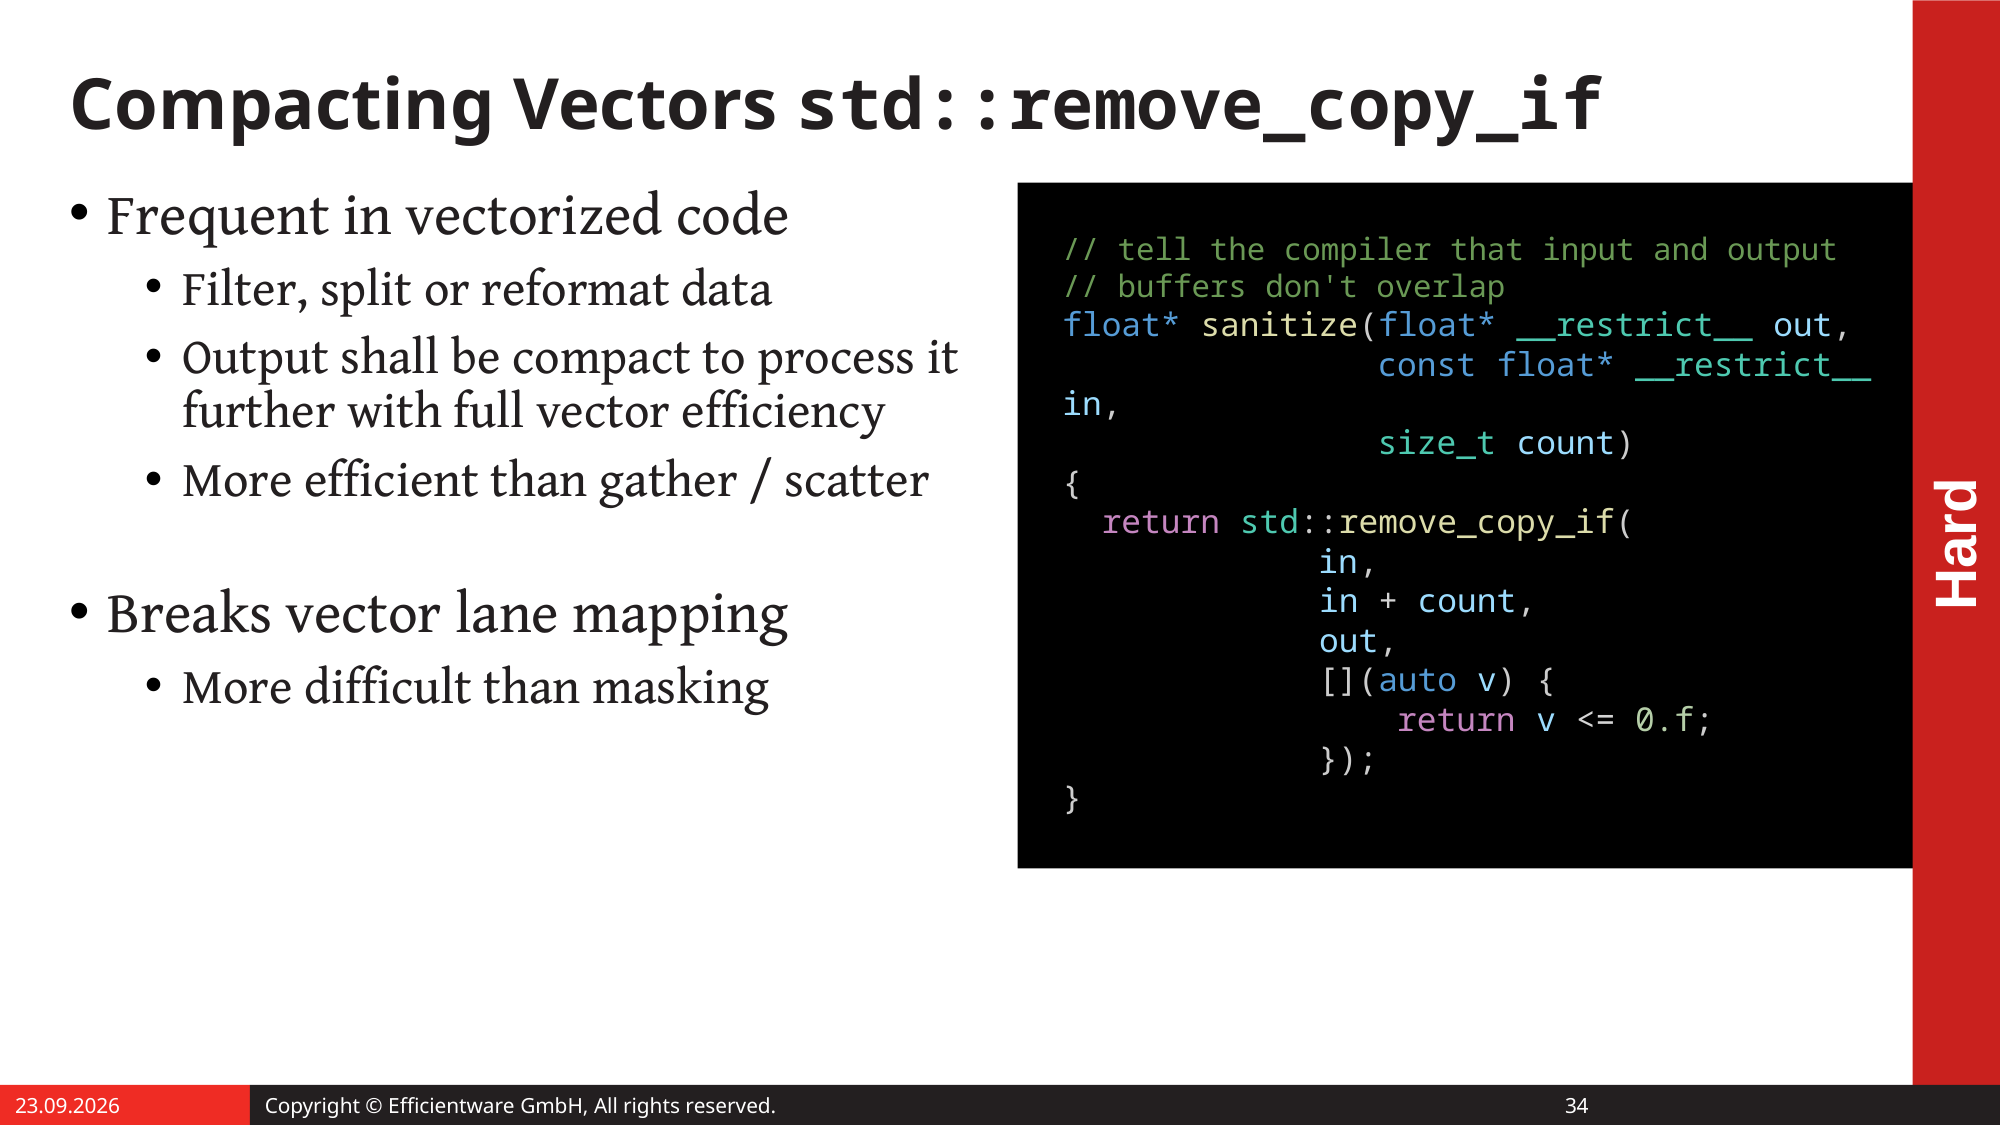

Compacting Vectors std::remove_copy_if
Frequent in vectorized code
Filter, split or reformat data
Output shall be compact to process it further with full vector efficiency
More efficient than gather / scatter
Breaks vector lane mapping
More difficult than masking
# // tell the compiler that input and output // buffers don't overlap float* sanitize(float* __restrict__ out, const float* __restrict__ in, size_t count) { return std::remove_copy_if( in,  in + count,  out, [](auto v) { return v <= 0.f; }); }
Hard
Copyright © Efficientware GmbH, All rights reserved.